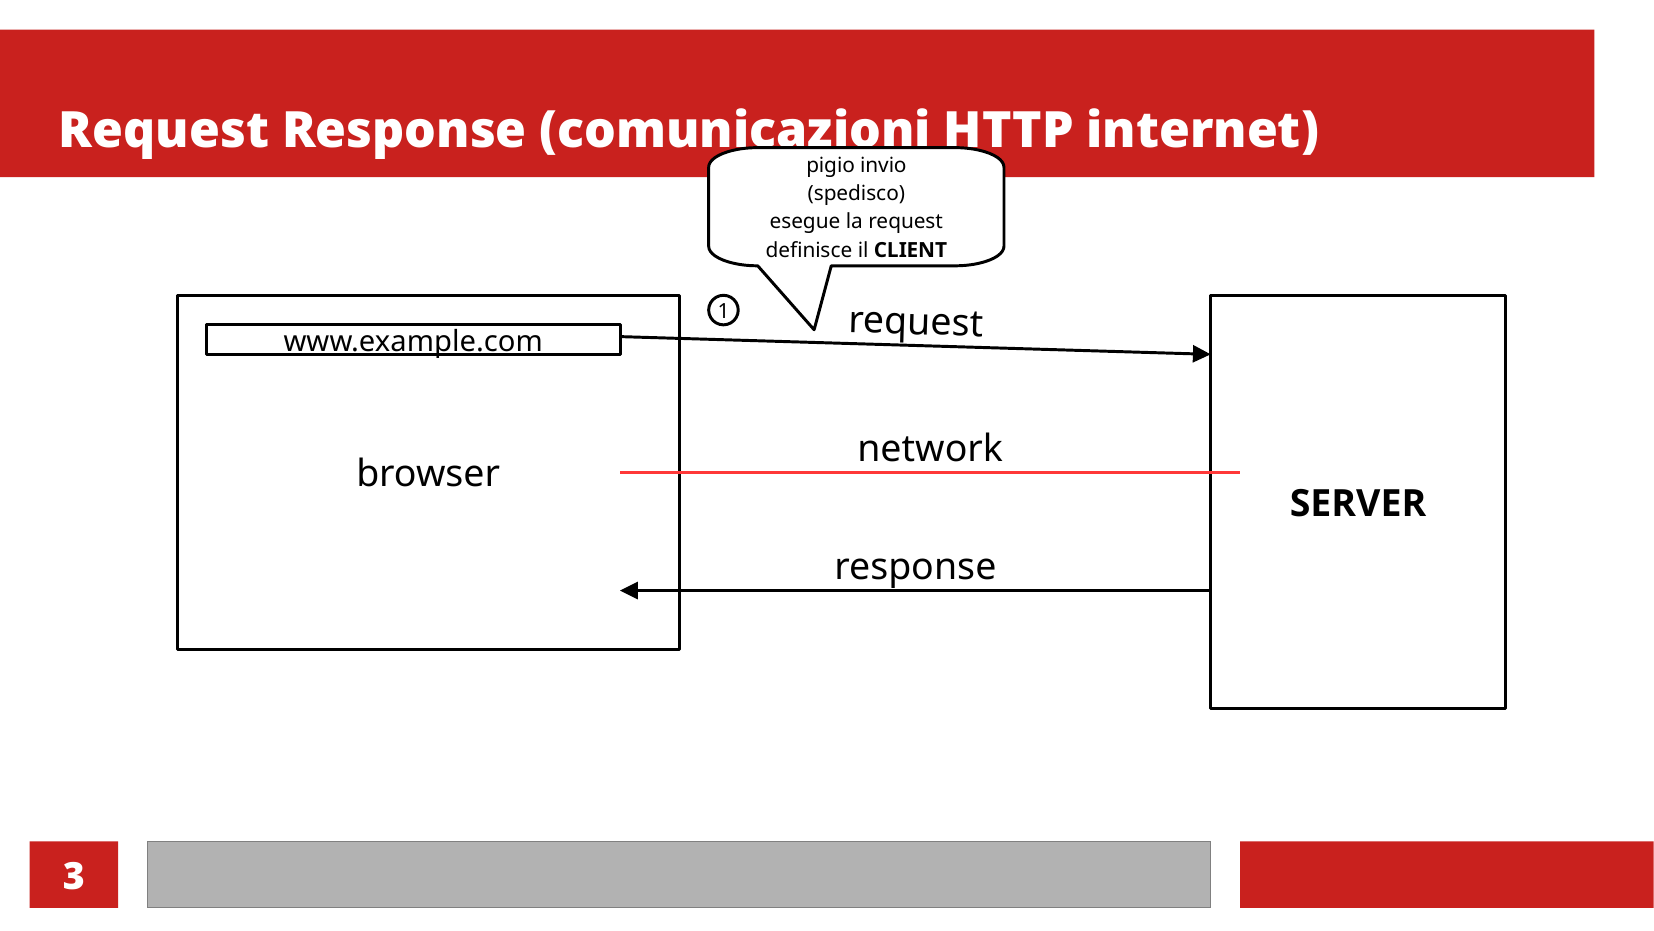

# Request Response (comunicazioni HTTP internet)
pigio invio
(spedisco)
esegue la request definisce il CLIENT
browser
www.example.com
1
SERVER
request
network
response
3